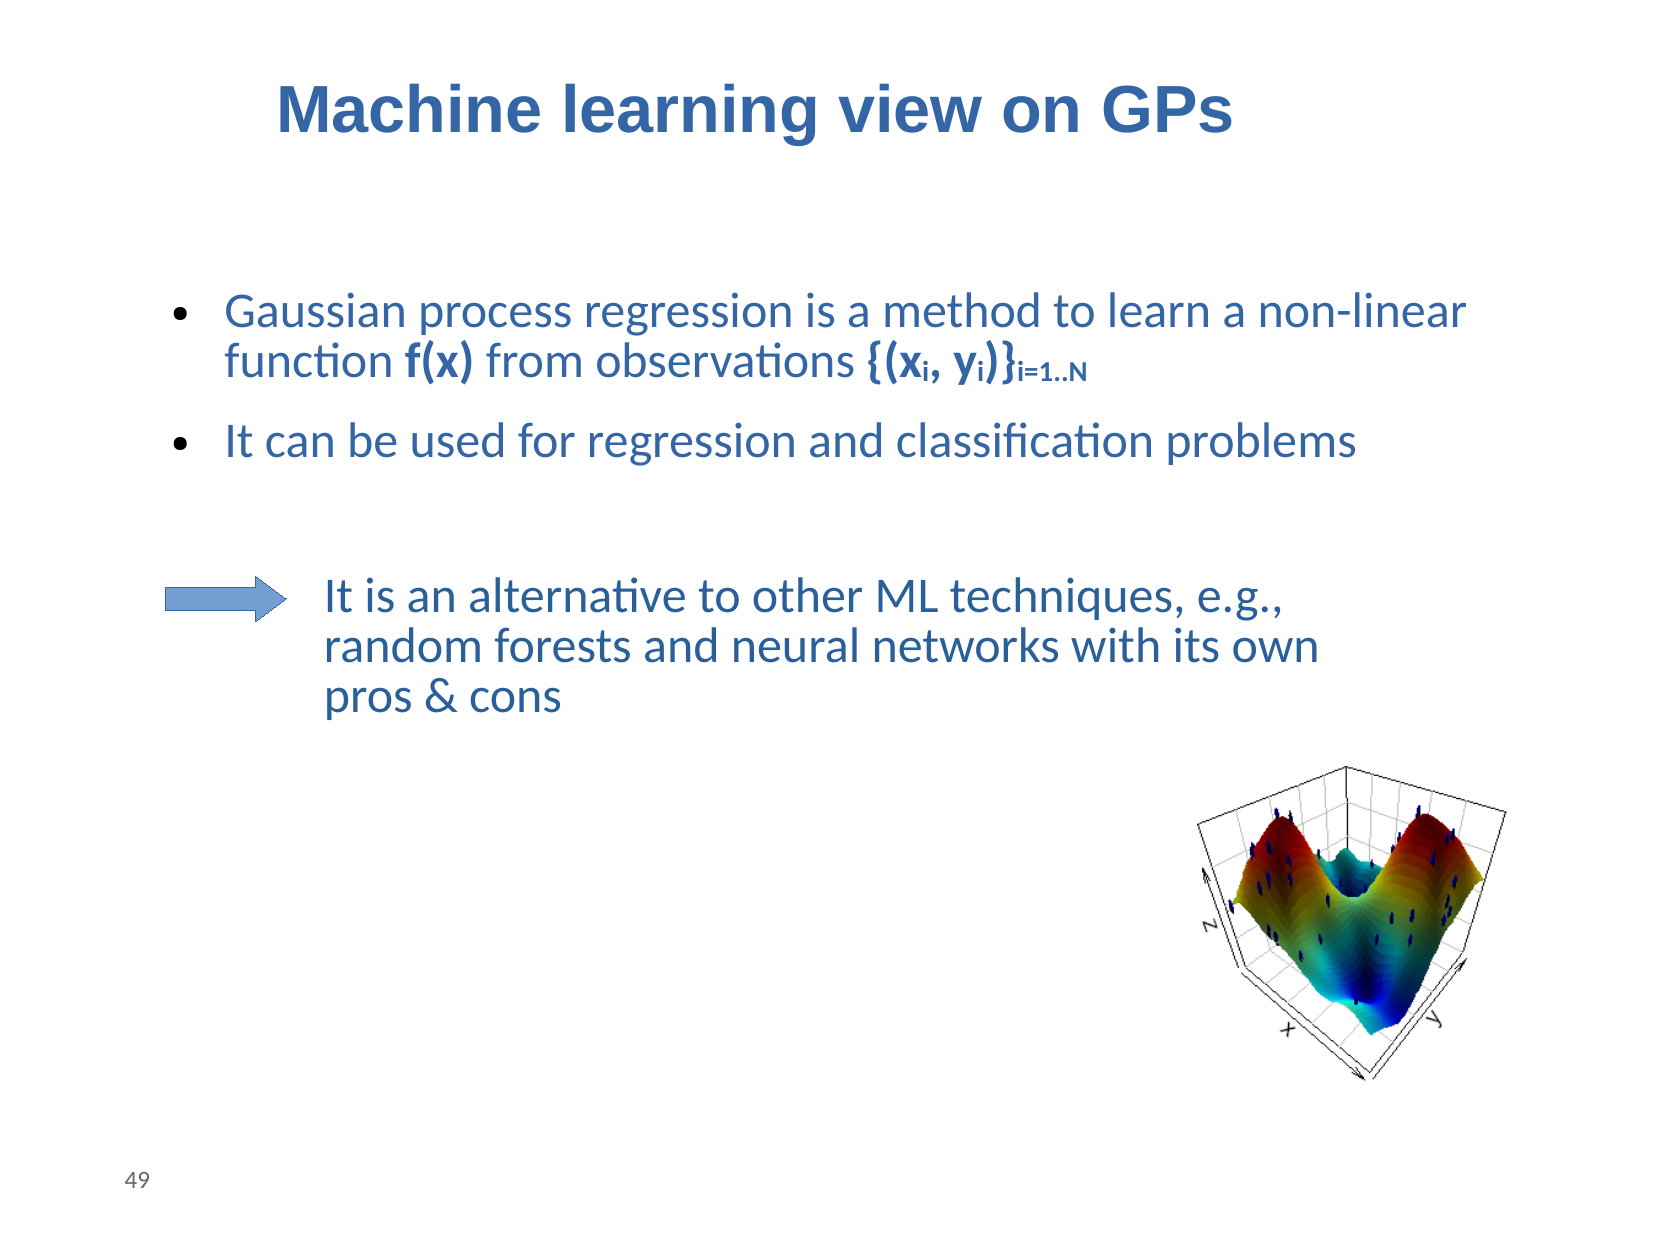

# Machine learning view on GPs
Gaussian process regression is a method to learn a non-linear function f(x) from observations {(xi, yi)}i=1..N
It can be used for regression and classification problems
It is an alternative to other ML techniques, e.g., random forests and neural networks with its own pros & cons
49